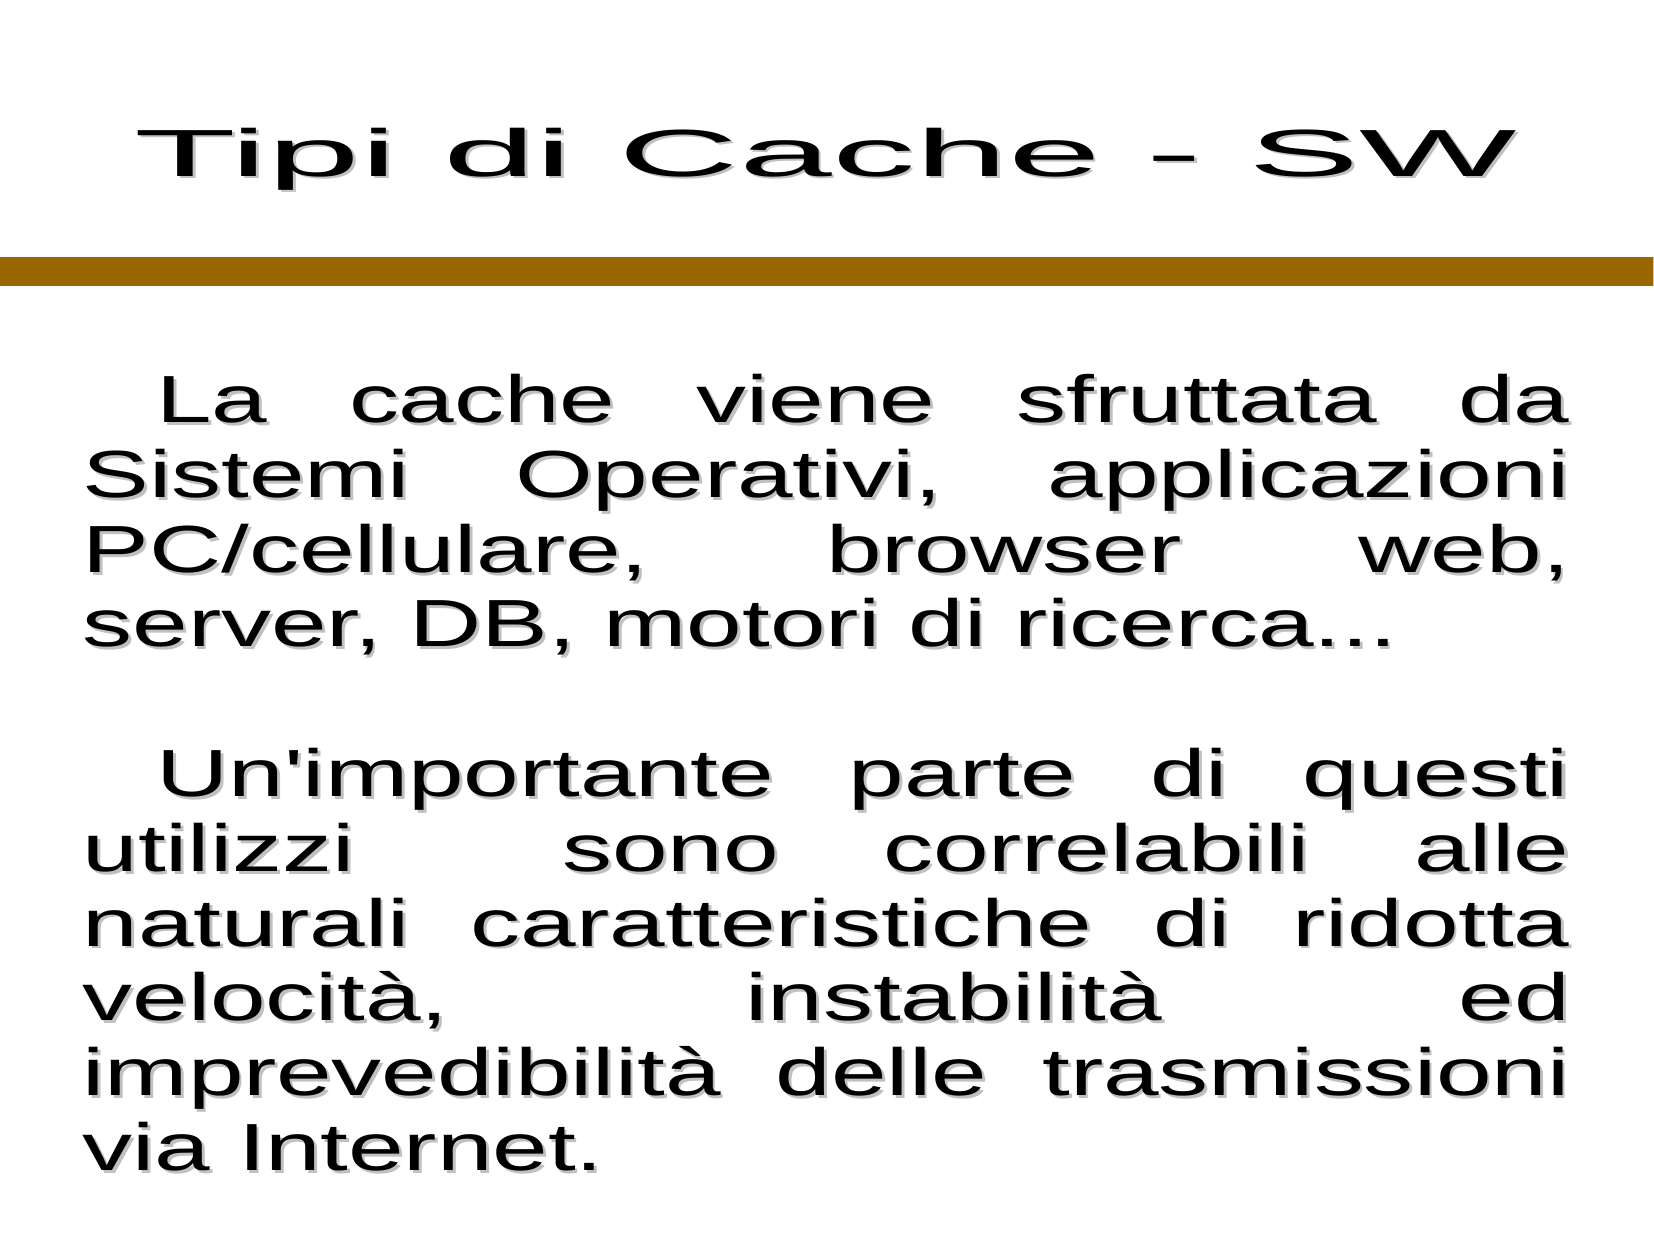

# Tipi di Cache - SW
	La cache viene sfruttata da Sistemi Operativi, applicazioni PC/cellulare, browser web, server, DB, motori di ricerca...
	Un'importante parte di questi utilizzi sono correlabili alle naturali caratteristiche di ridotta velocità, instabilità ed imprevedibilità delle trasmissioni via Internet.